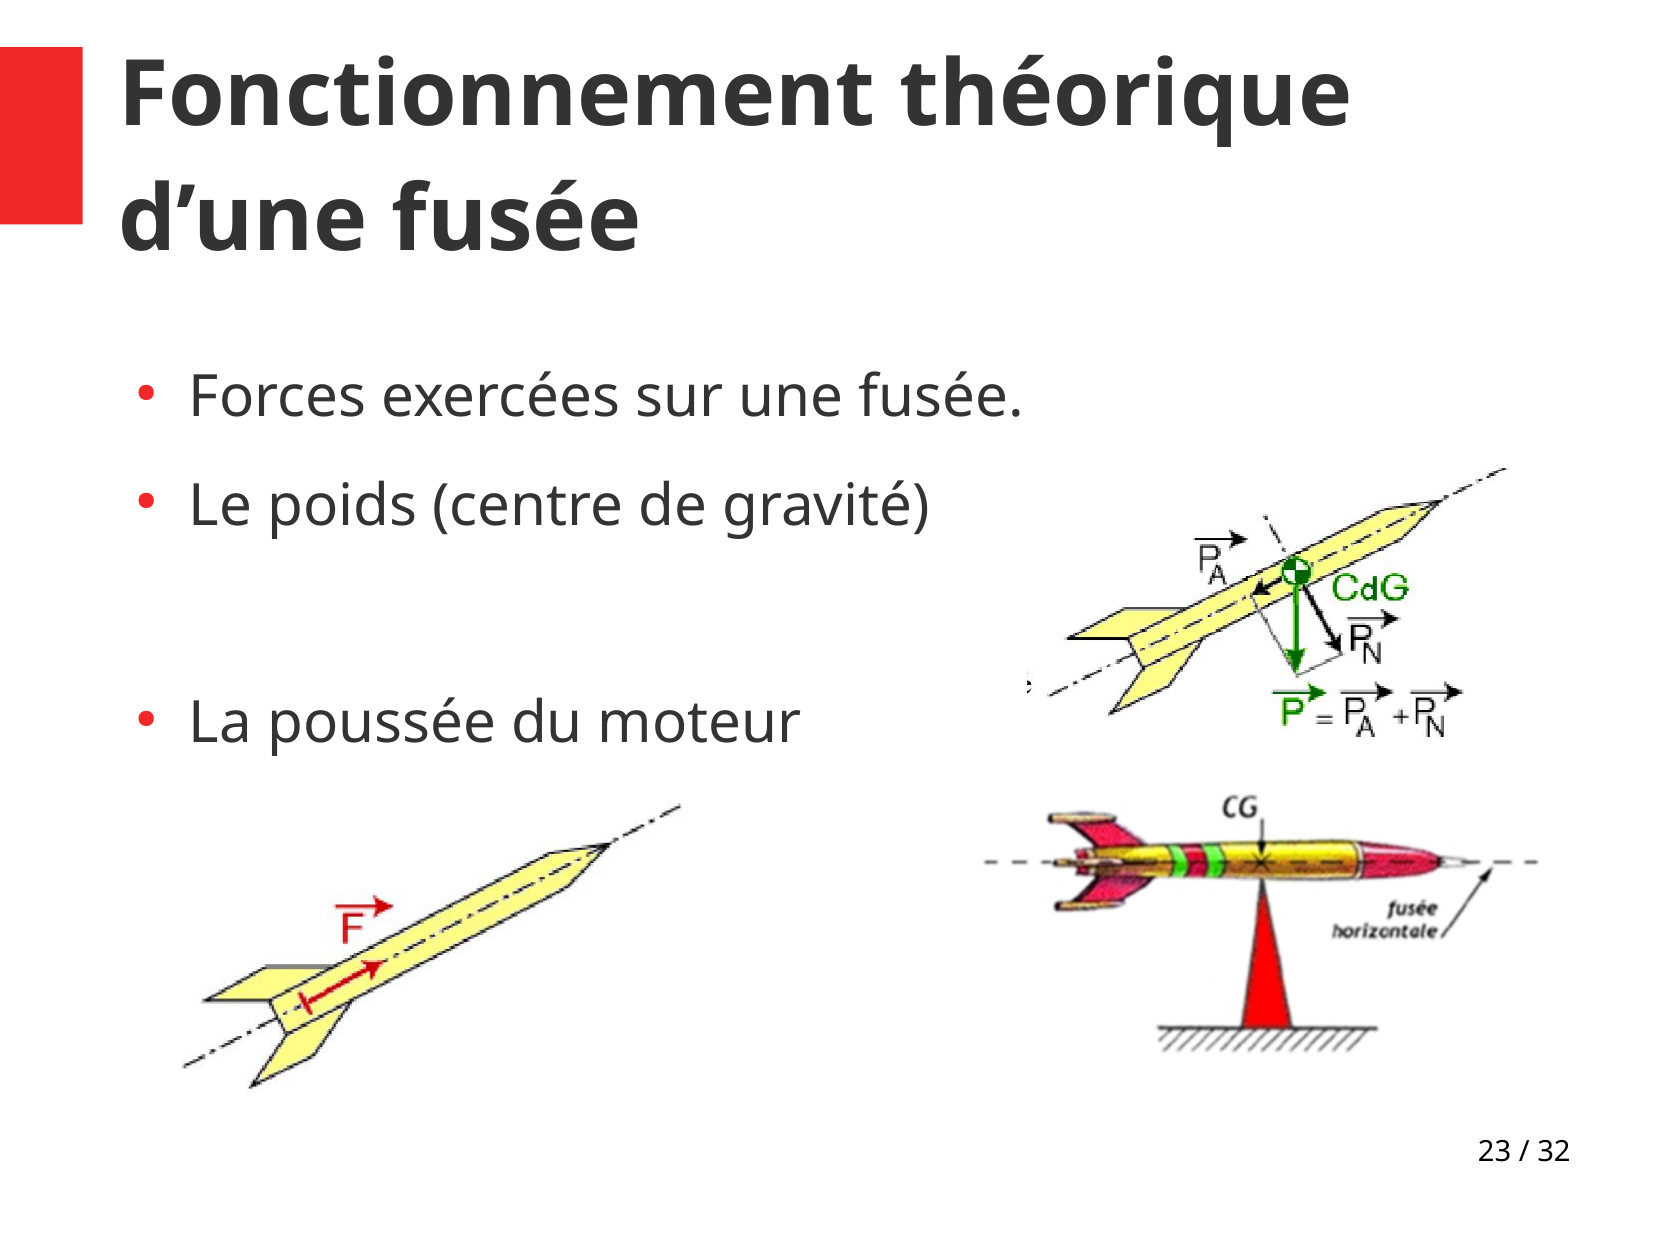

# Fonctionnement théorique d’une fusée
Forces exercées sur une fusée.
Le poids (centre de gravité)
La poussée du moteur
23